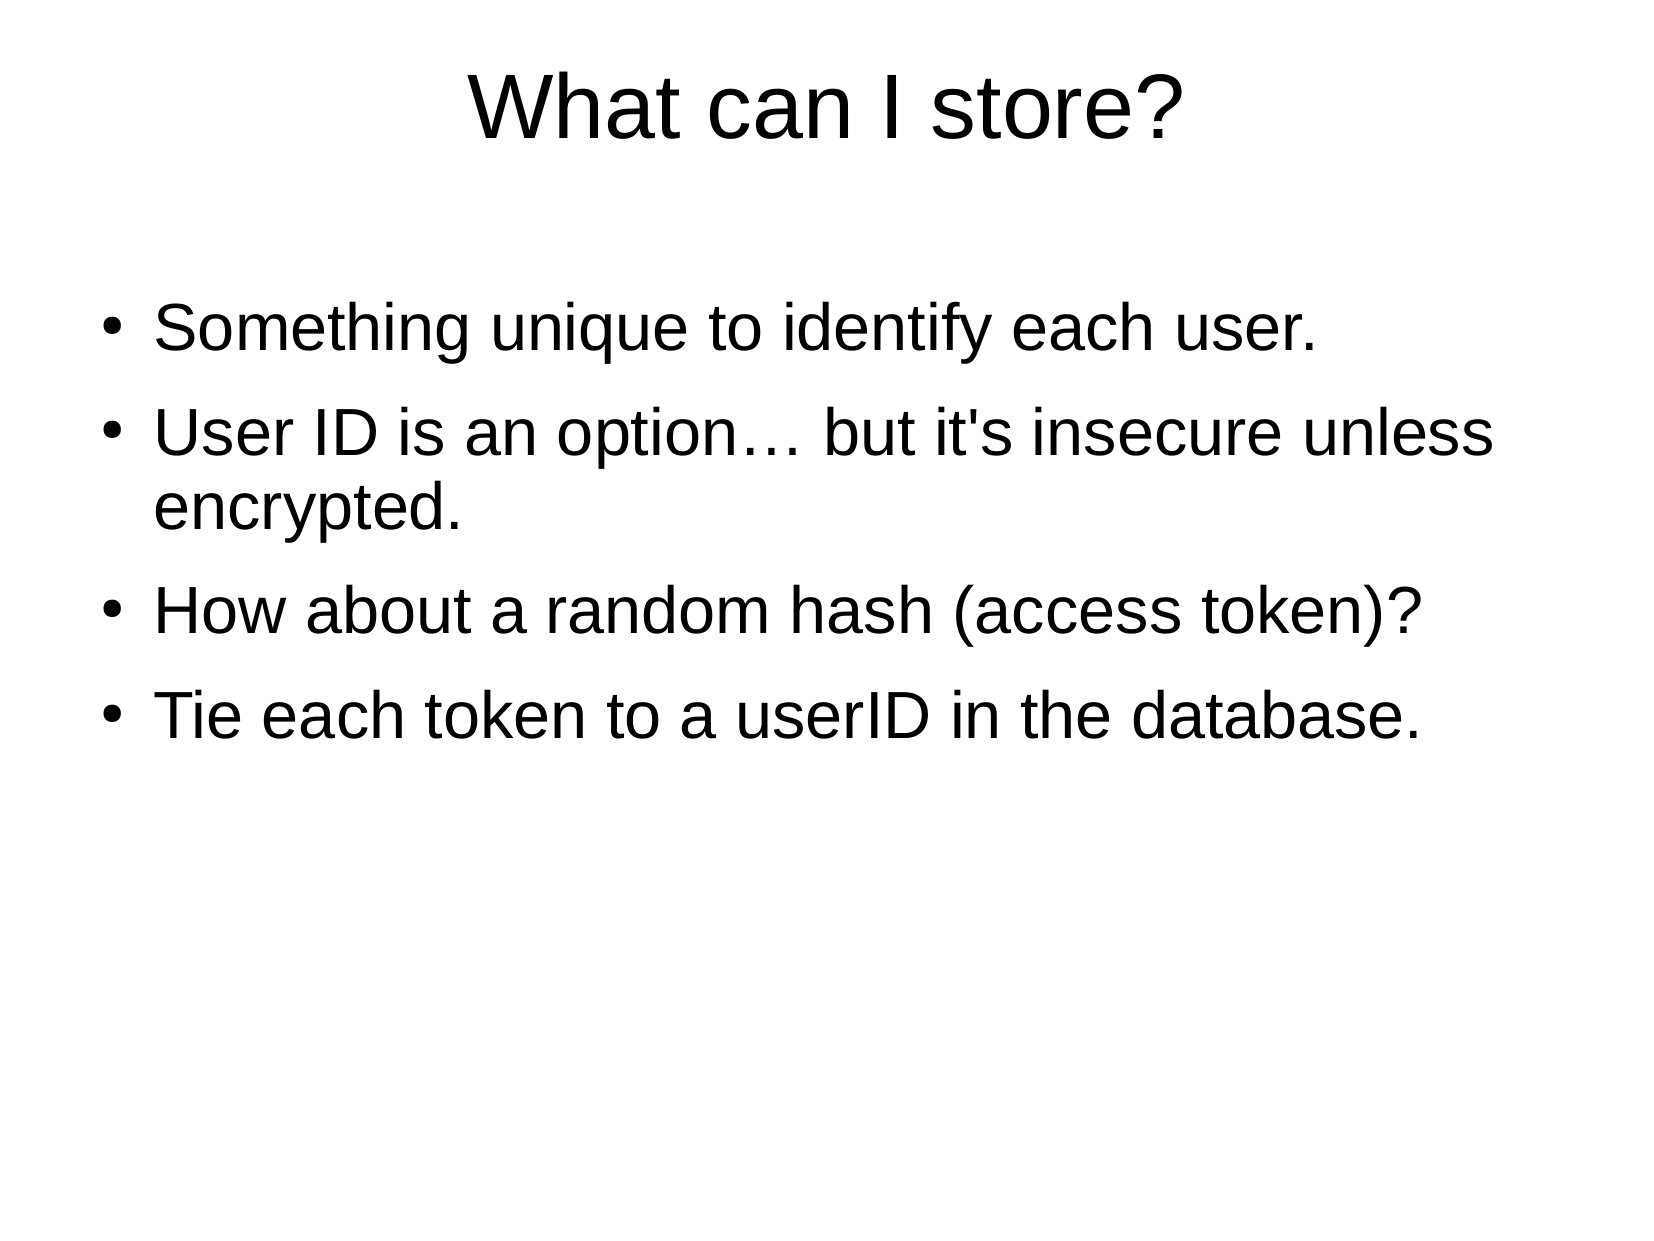

# What can I store?
Something unique to identify each user.
User ID is an option… but it's insecure unless encrypted.
How about a random hash (access token)?
Tie each token to a userID in the database.